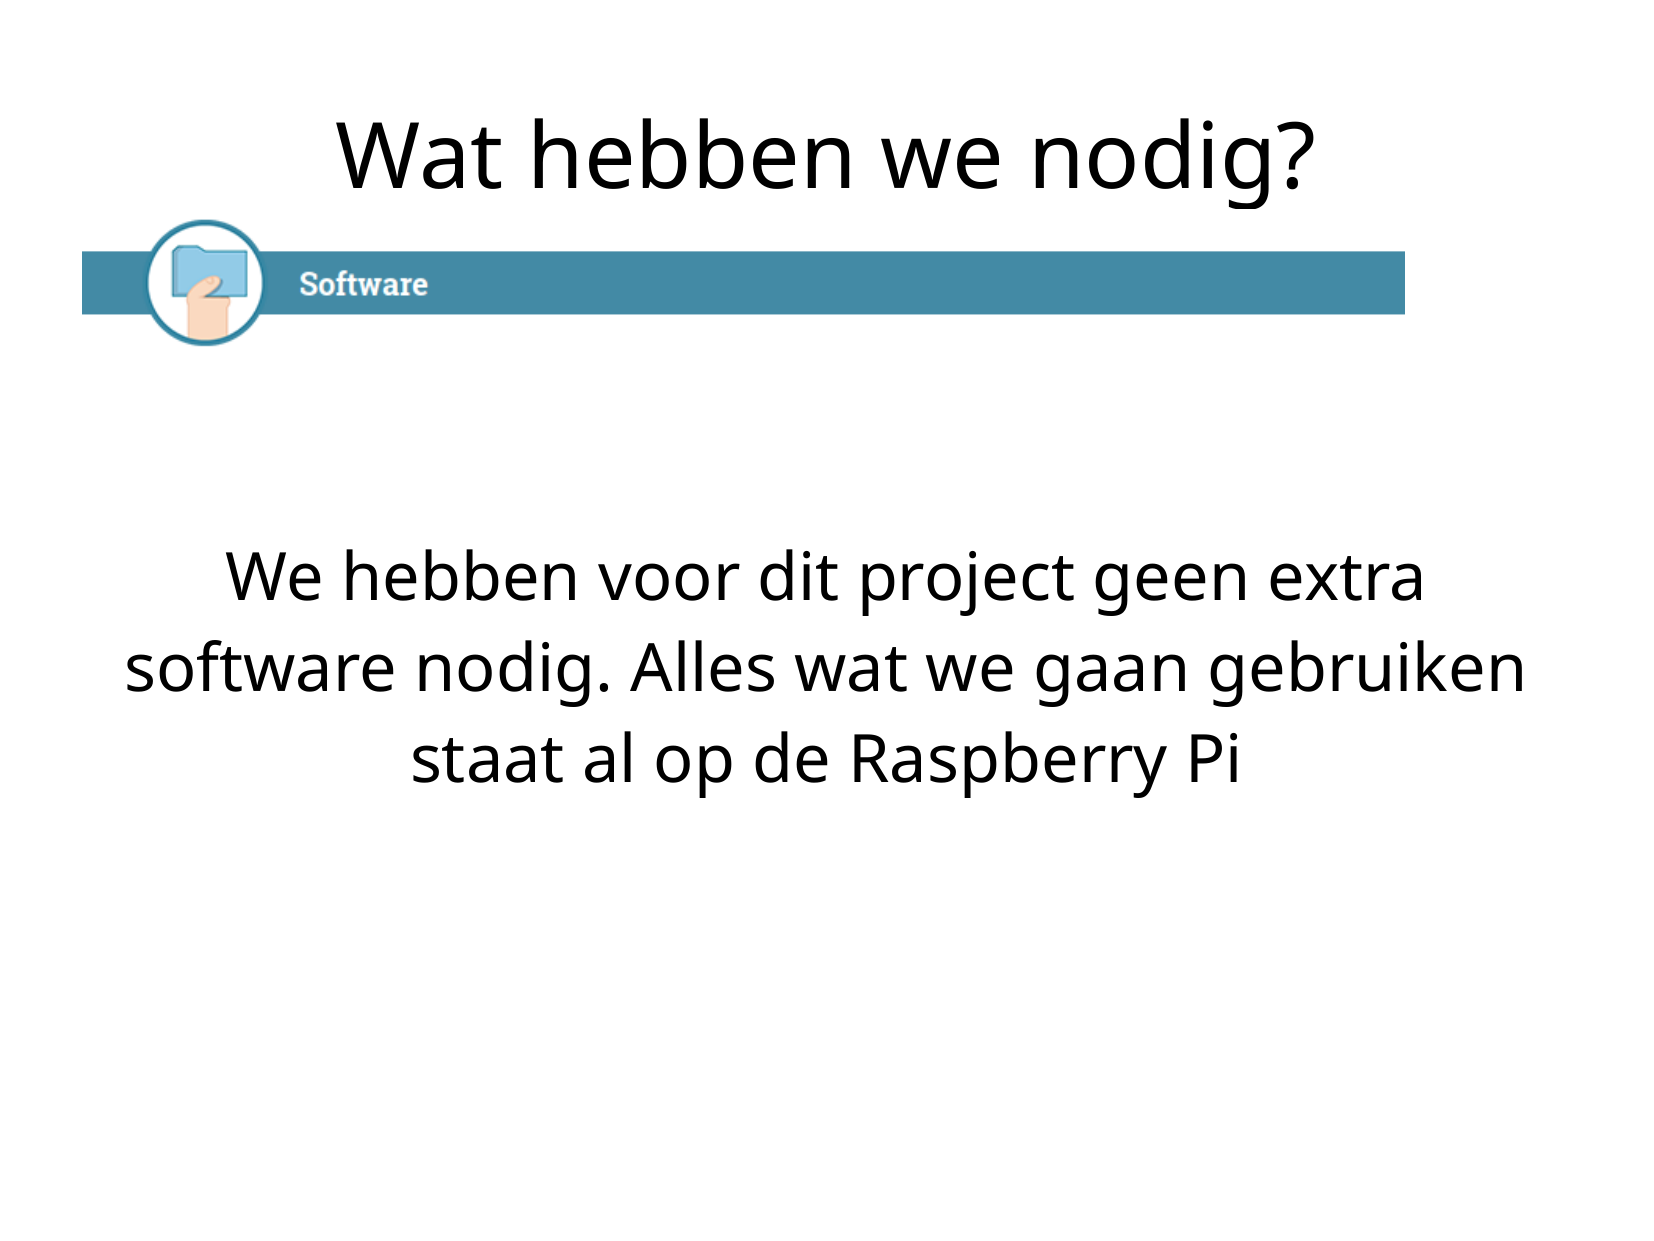

# Wat hebben we nodig?
We hebben voor dit project geen extra software nodig. Alles wat we gaan gebruiken staat al op de Raspberry Pi